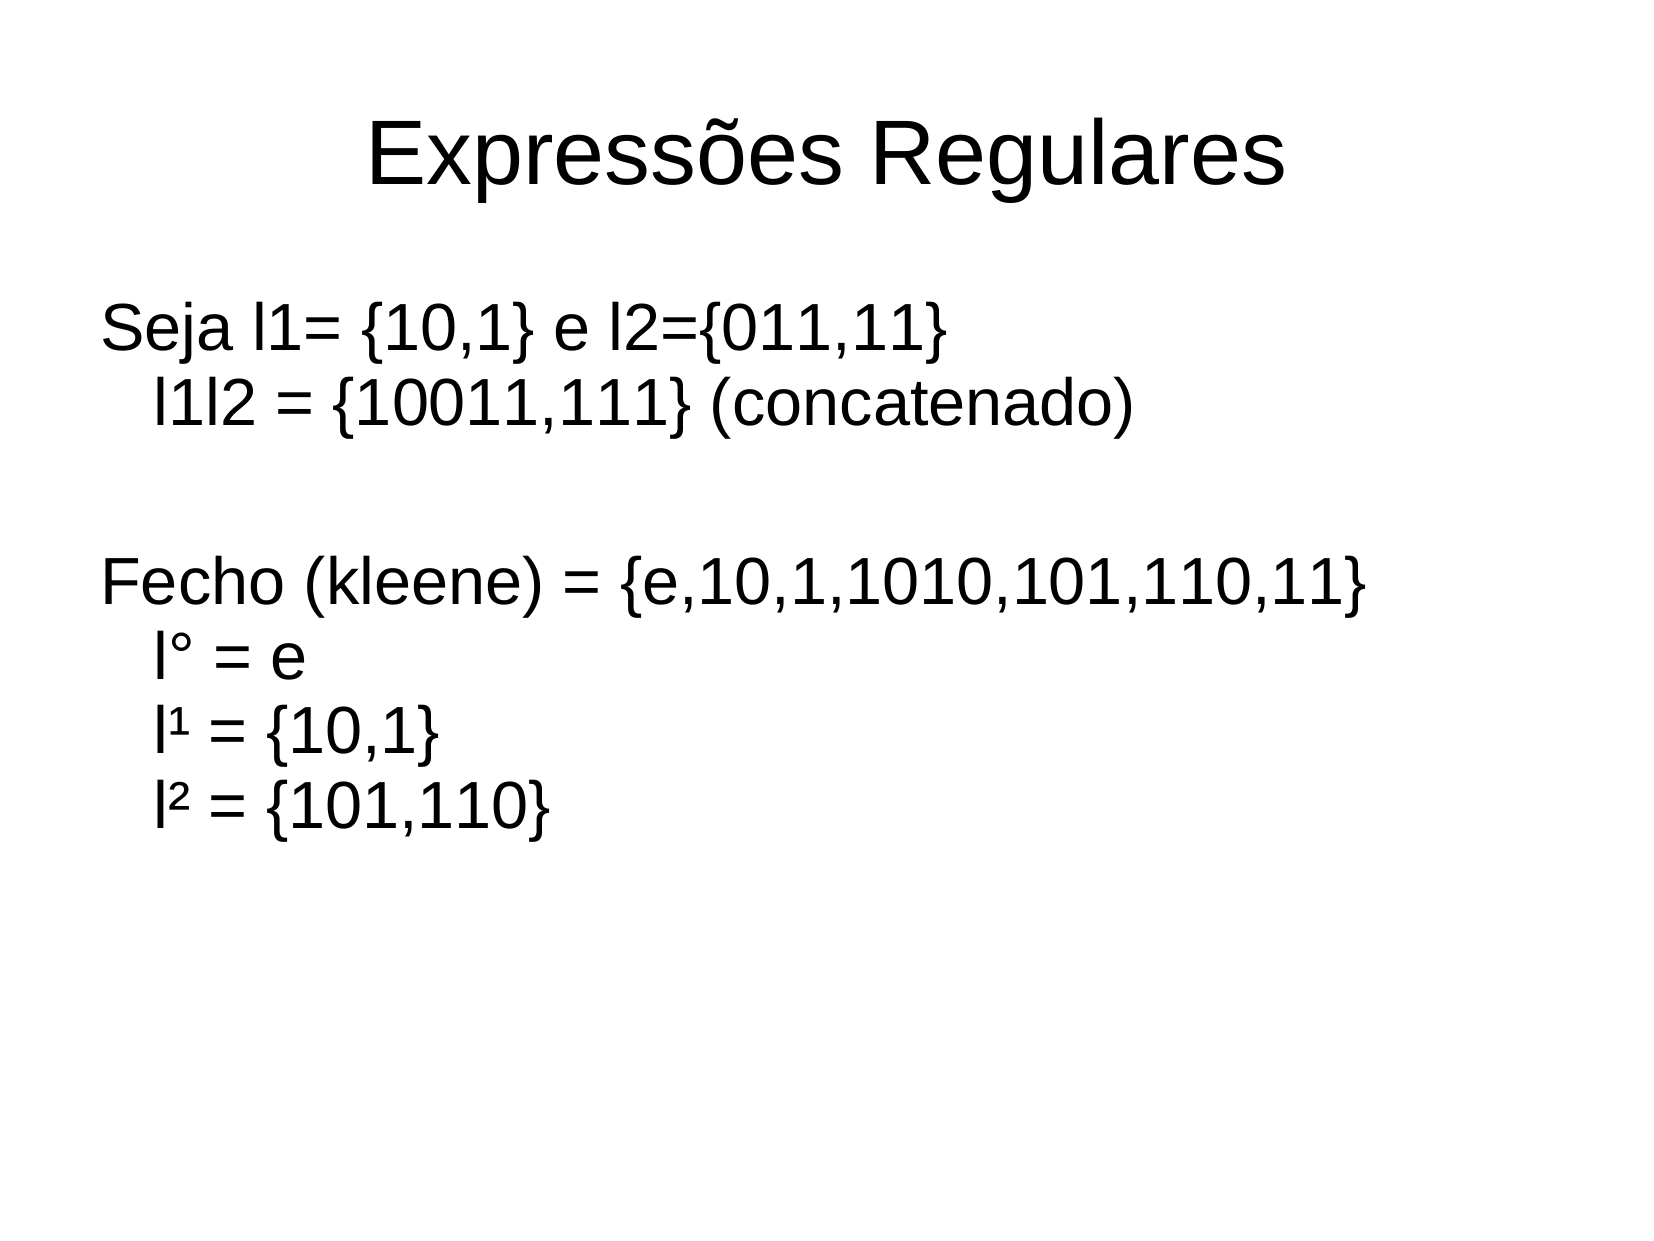

# Expressões Regulares
Seja l1= {10,1} e l2={011,11}
l1l2 = {10011,111} (concatenado)
Fecho (kleene) = {e,10,1,1010,101,110,11}
l° = e
l¹ = {10,1}
l² = {101,110}